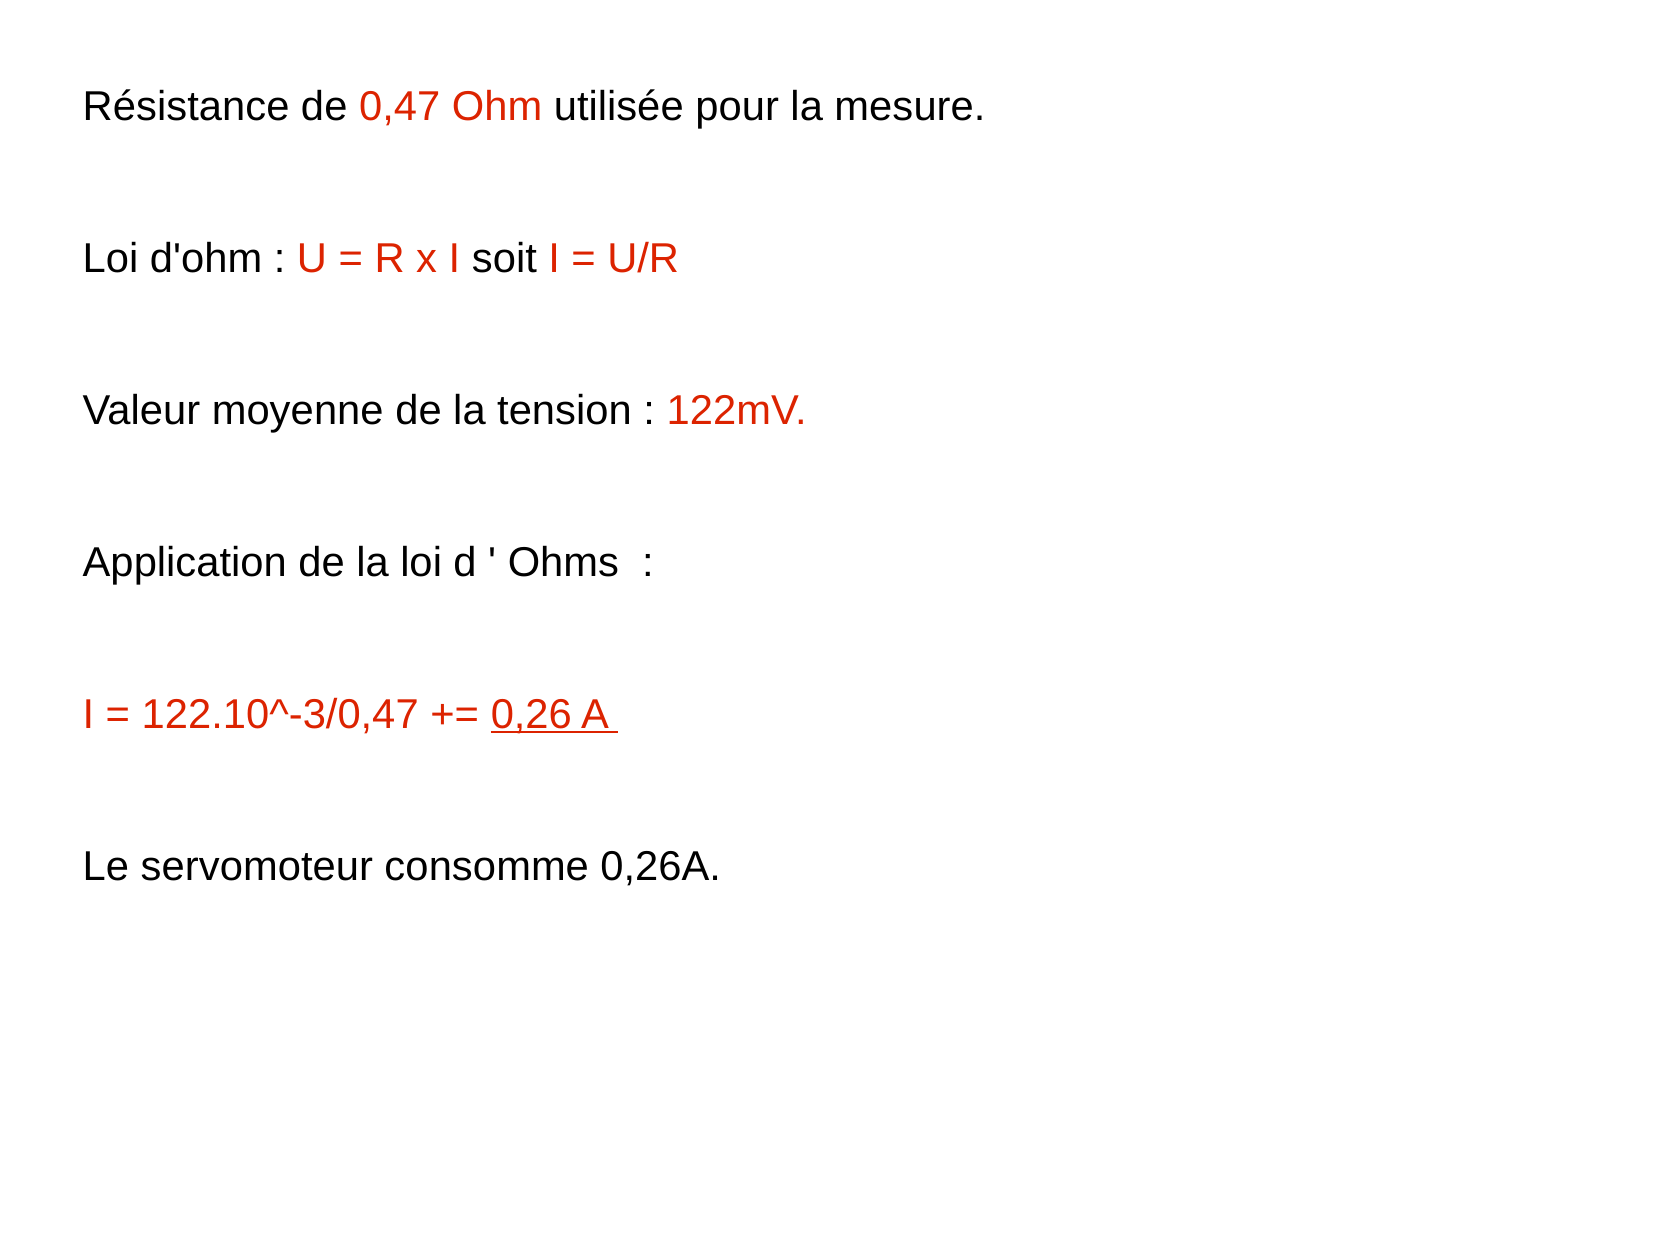

# Résistance de 0,47 Ohm utilisée pour la mesure.
Loi d'ohm : U = R x I soit I = U/R
Valeur moyenne de la tension : 122mV.
Application de la loi d ' Ohms  :
I = 122.10^-3/0,47 += 0,26 A
Le servomoteur consomme 0,26A.